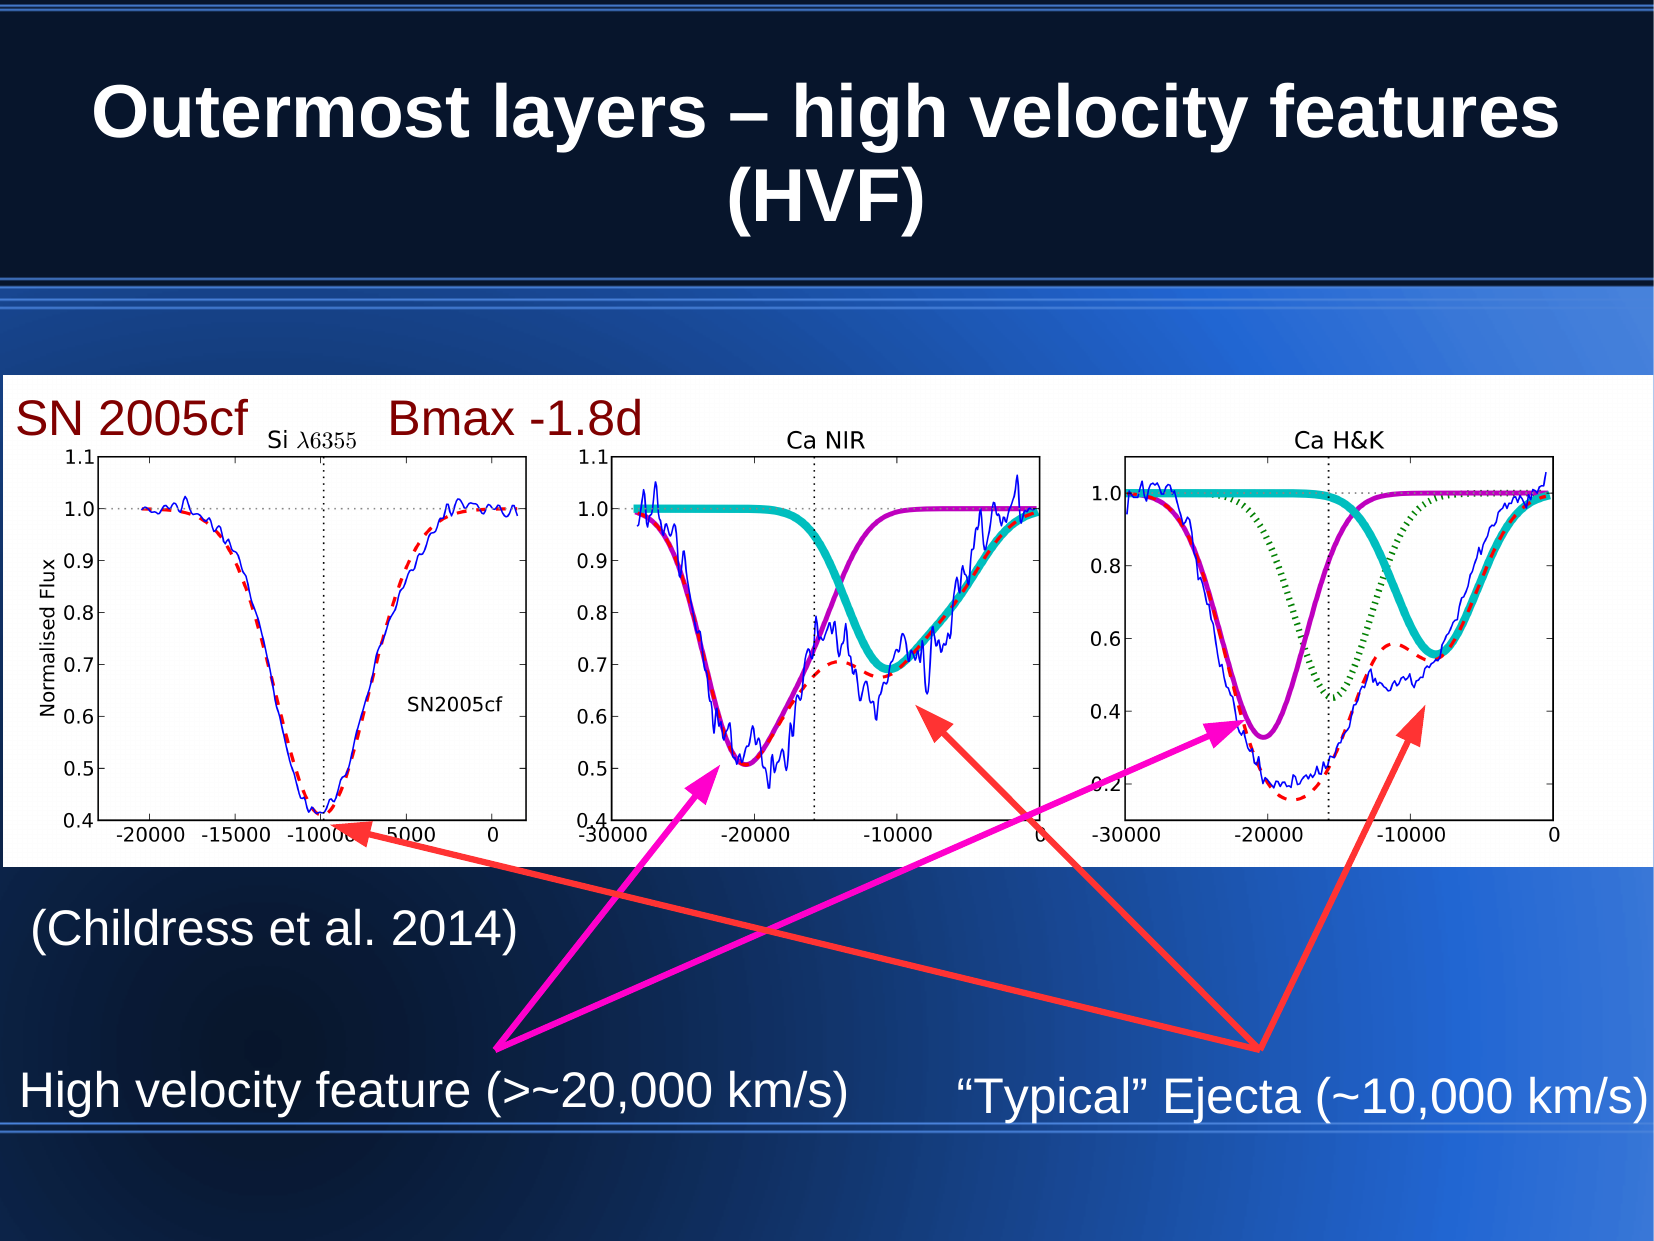

# Outermost layers – high velocity features (HVF)
SN 2005cf Bmax -1.8d
(Childress et al. 2014)
High velocity feature (>~20,000 km/s)
“Typical” Ejecta (~10,000 km/s)